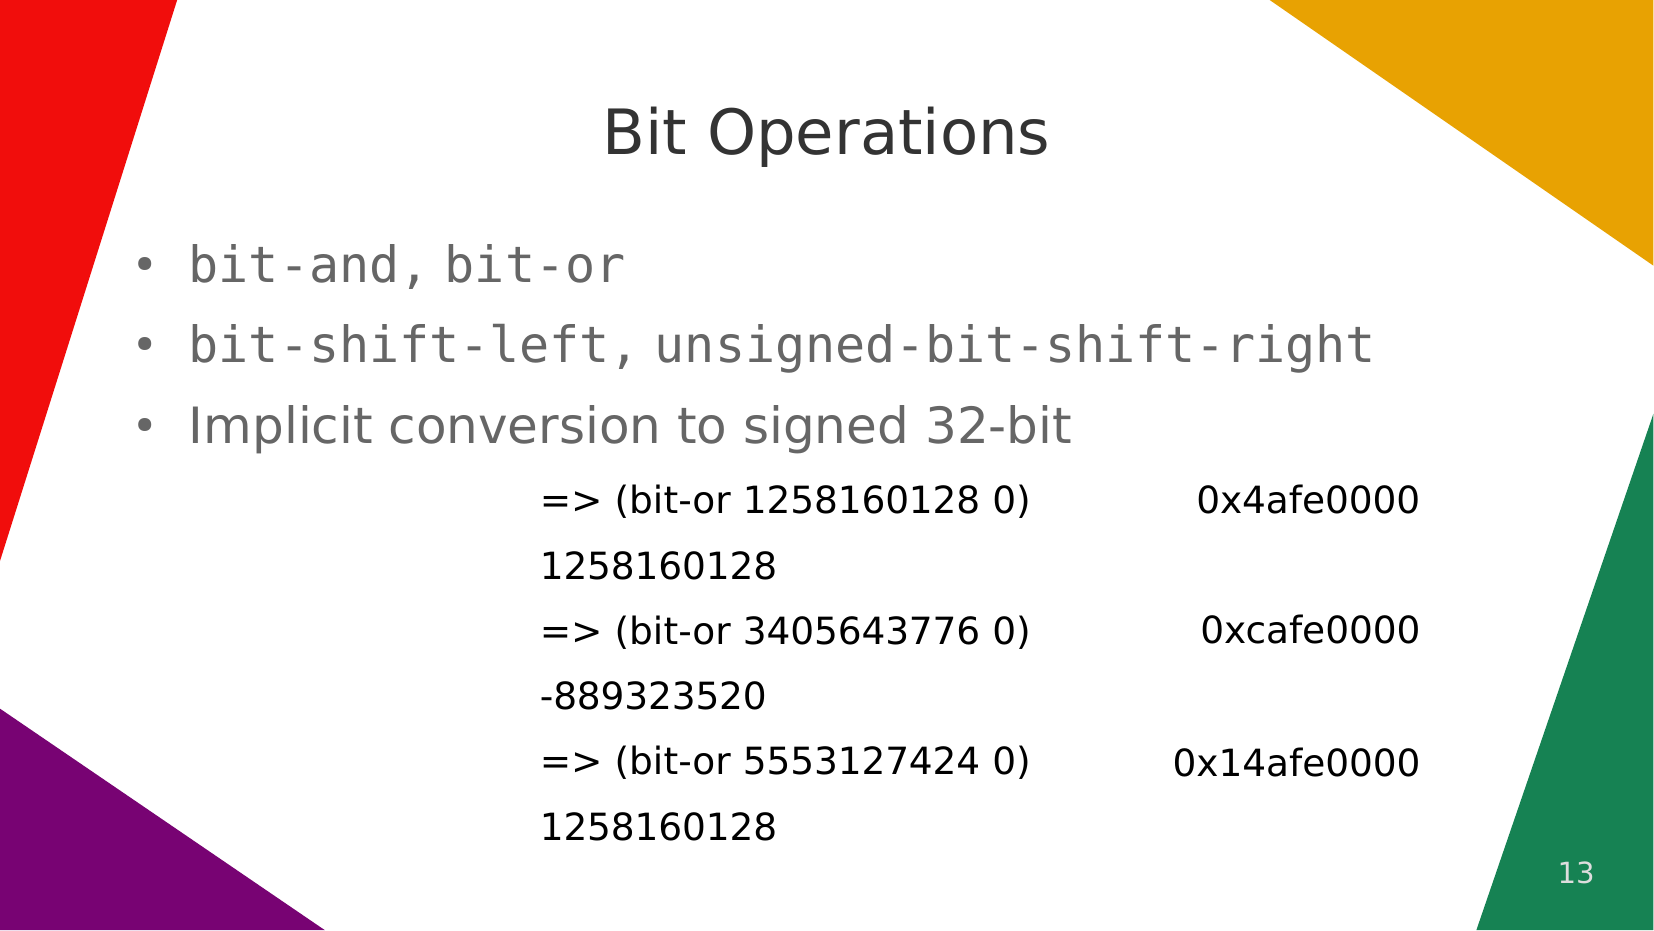

# Bit Operations
bit-and, bit-or
bit-shift-left, unsigned-bit-shift-right
Implicit conversion to signed 32-bit
=> (bit-or 1258160128 0)
1258160128
=> (bit-or 3405643776 0)
-889323520
=> (bit-or 5553127424 0)
1258160128
0x4afe0000
0xcafe0000
0x14afe0000
13